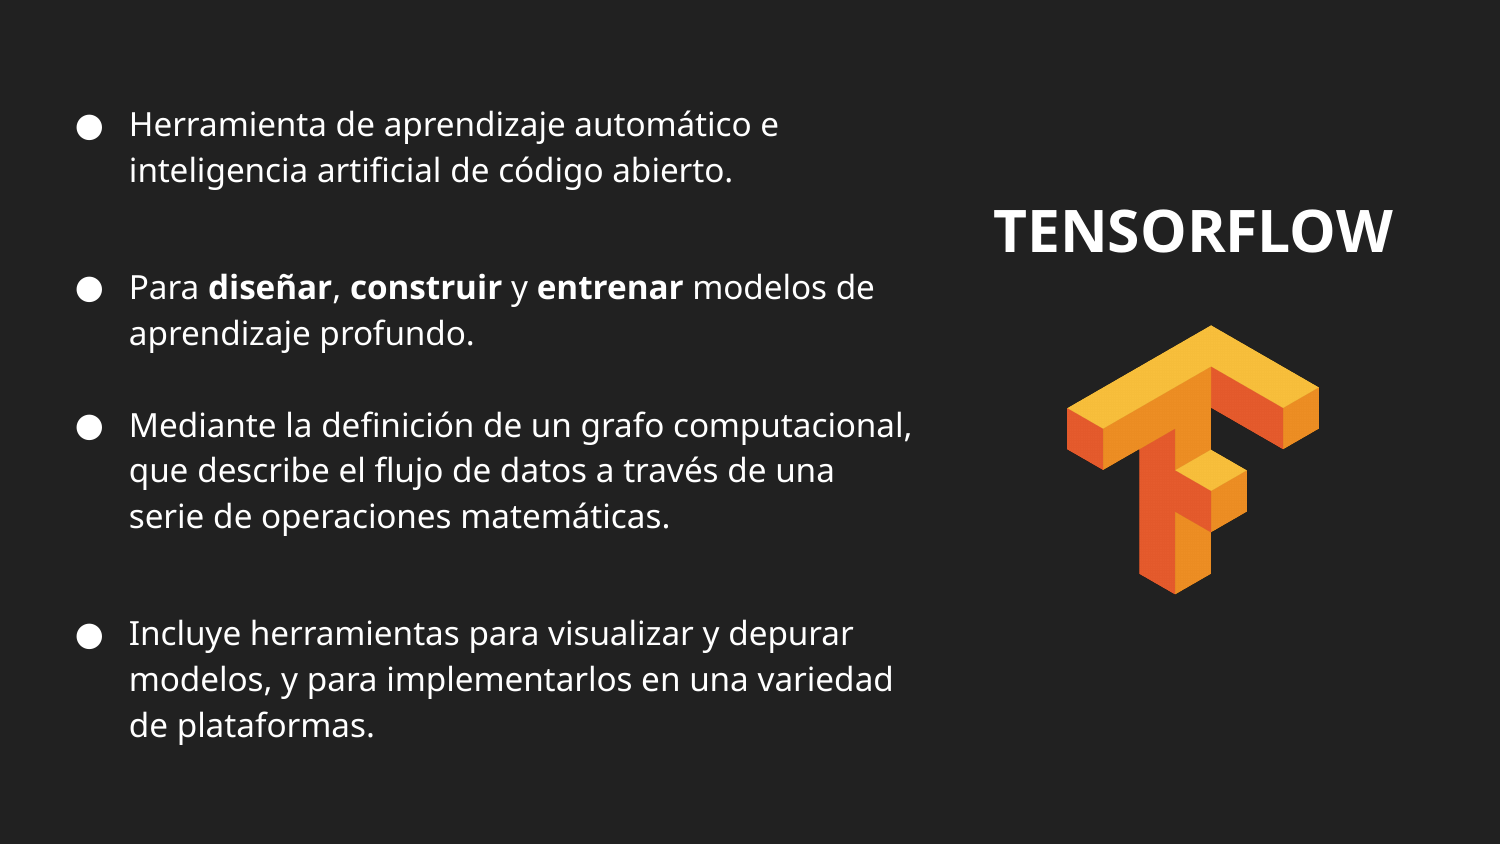

Herramienta de aprendizaje automático e inteligencia artificial de código abierto.
Para diseñar, construir y entrenar modelos de aprendizaje profundo.
Mediante la definición de un grafo computacional, que describe el flujo de datos a través de una serie de operaciones matemáticas.
Incluye herramientas para visualizar y depurar modelos, y para implementarlos en una variedad de plataformas.
# TENSORFLOW